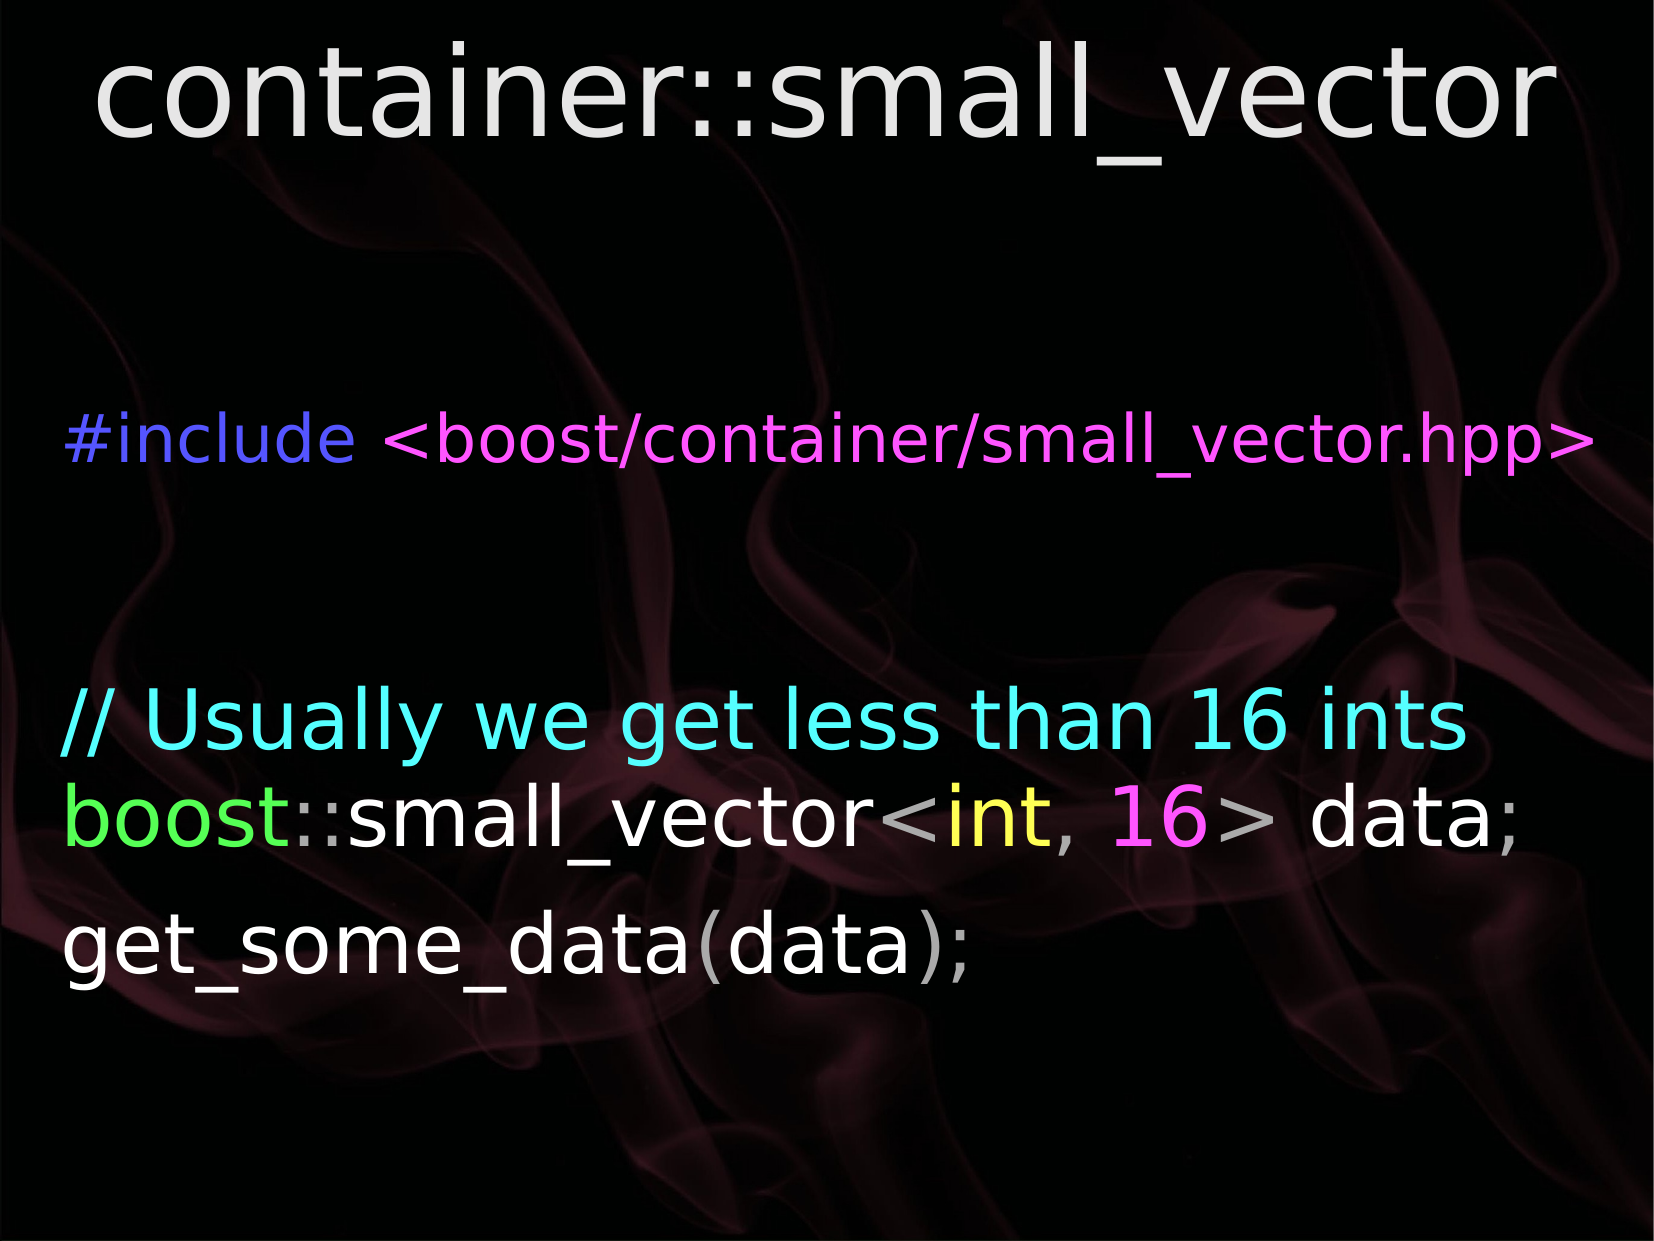

# container::small_vector
#include <boost/container/small_vector.hpp>
// Usually we get less than 16 ints
boost::small_vector<int, 16> data;
get_some_data(data);